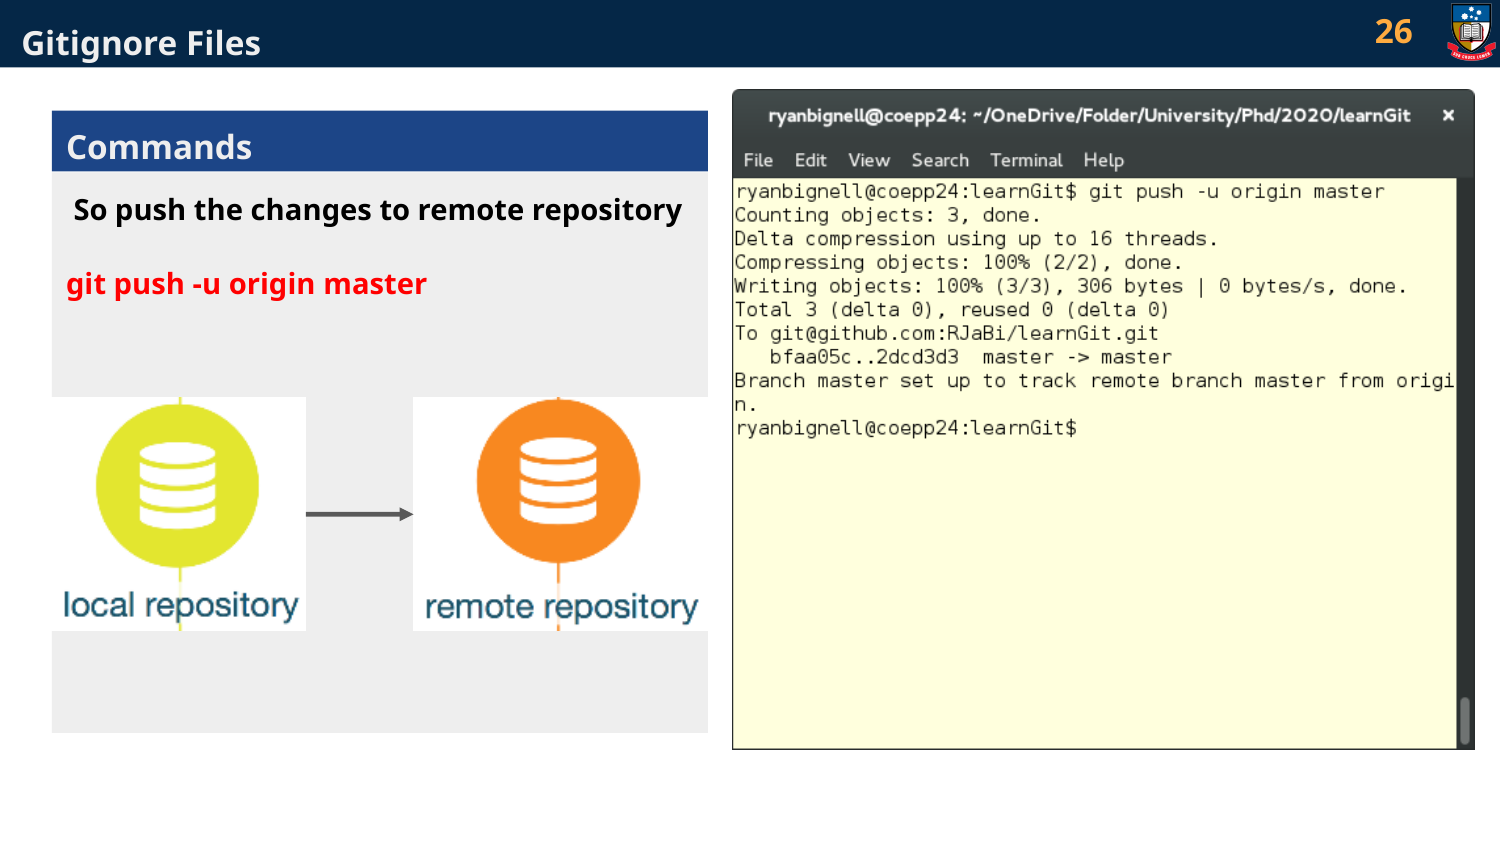

Gitignore Files
# Commands
 So push the changes to remote repository
git push -u origin master